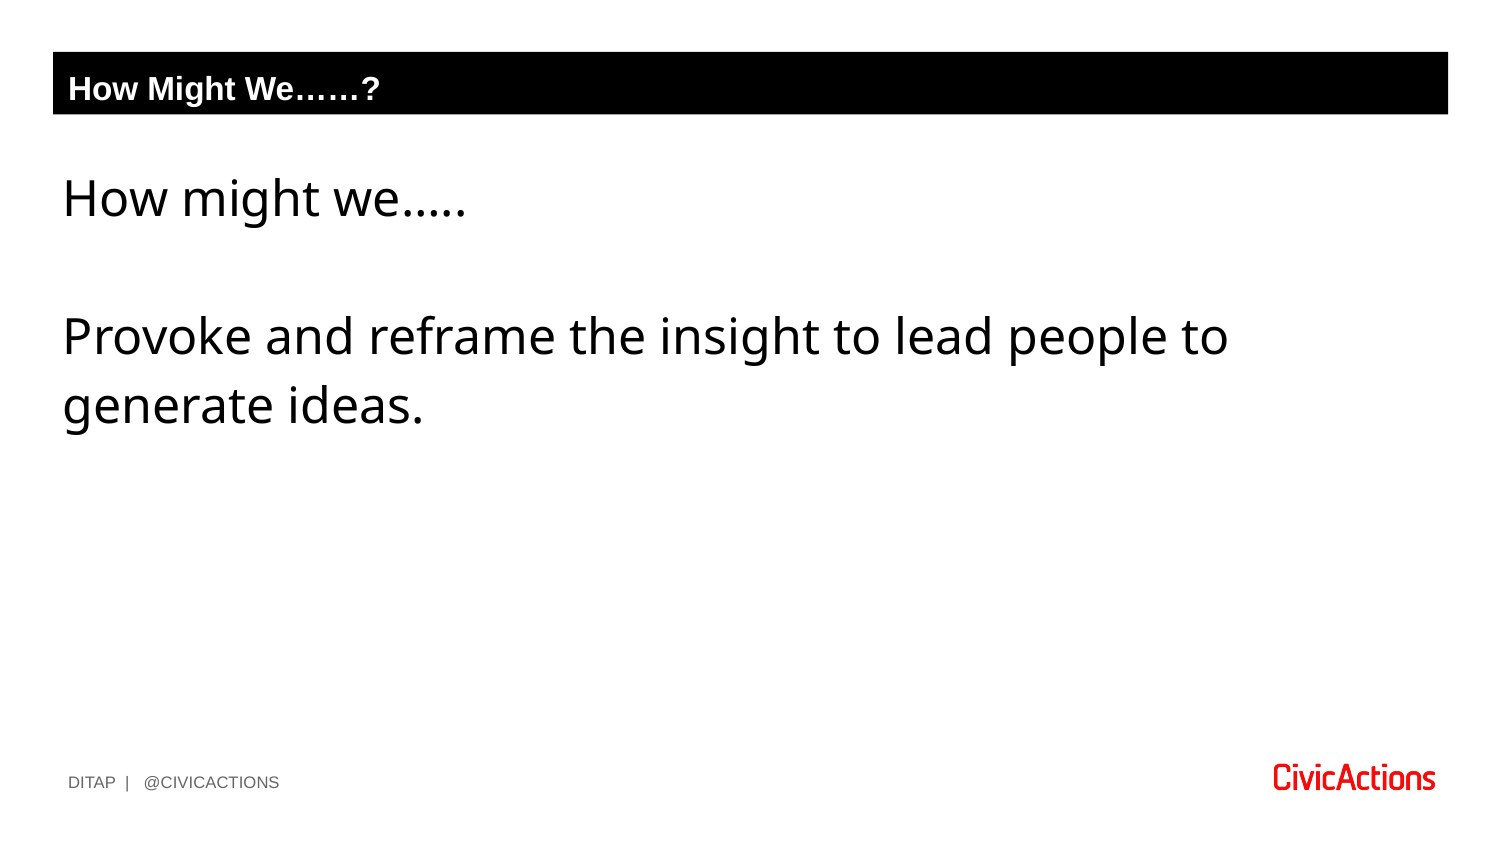

How Might We……?
# How might we…..
Provoke and reframe the insight to lead people to generate ideas.